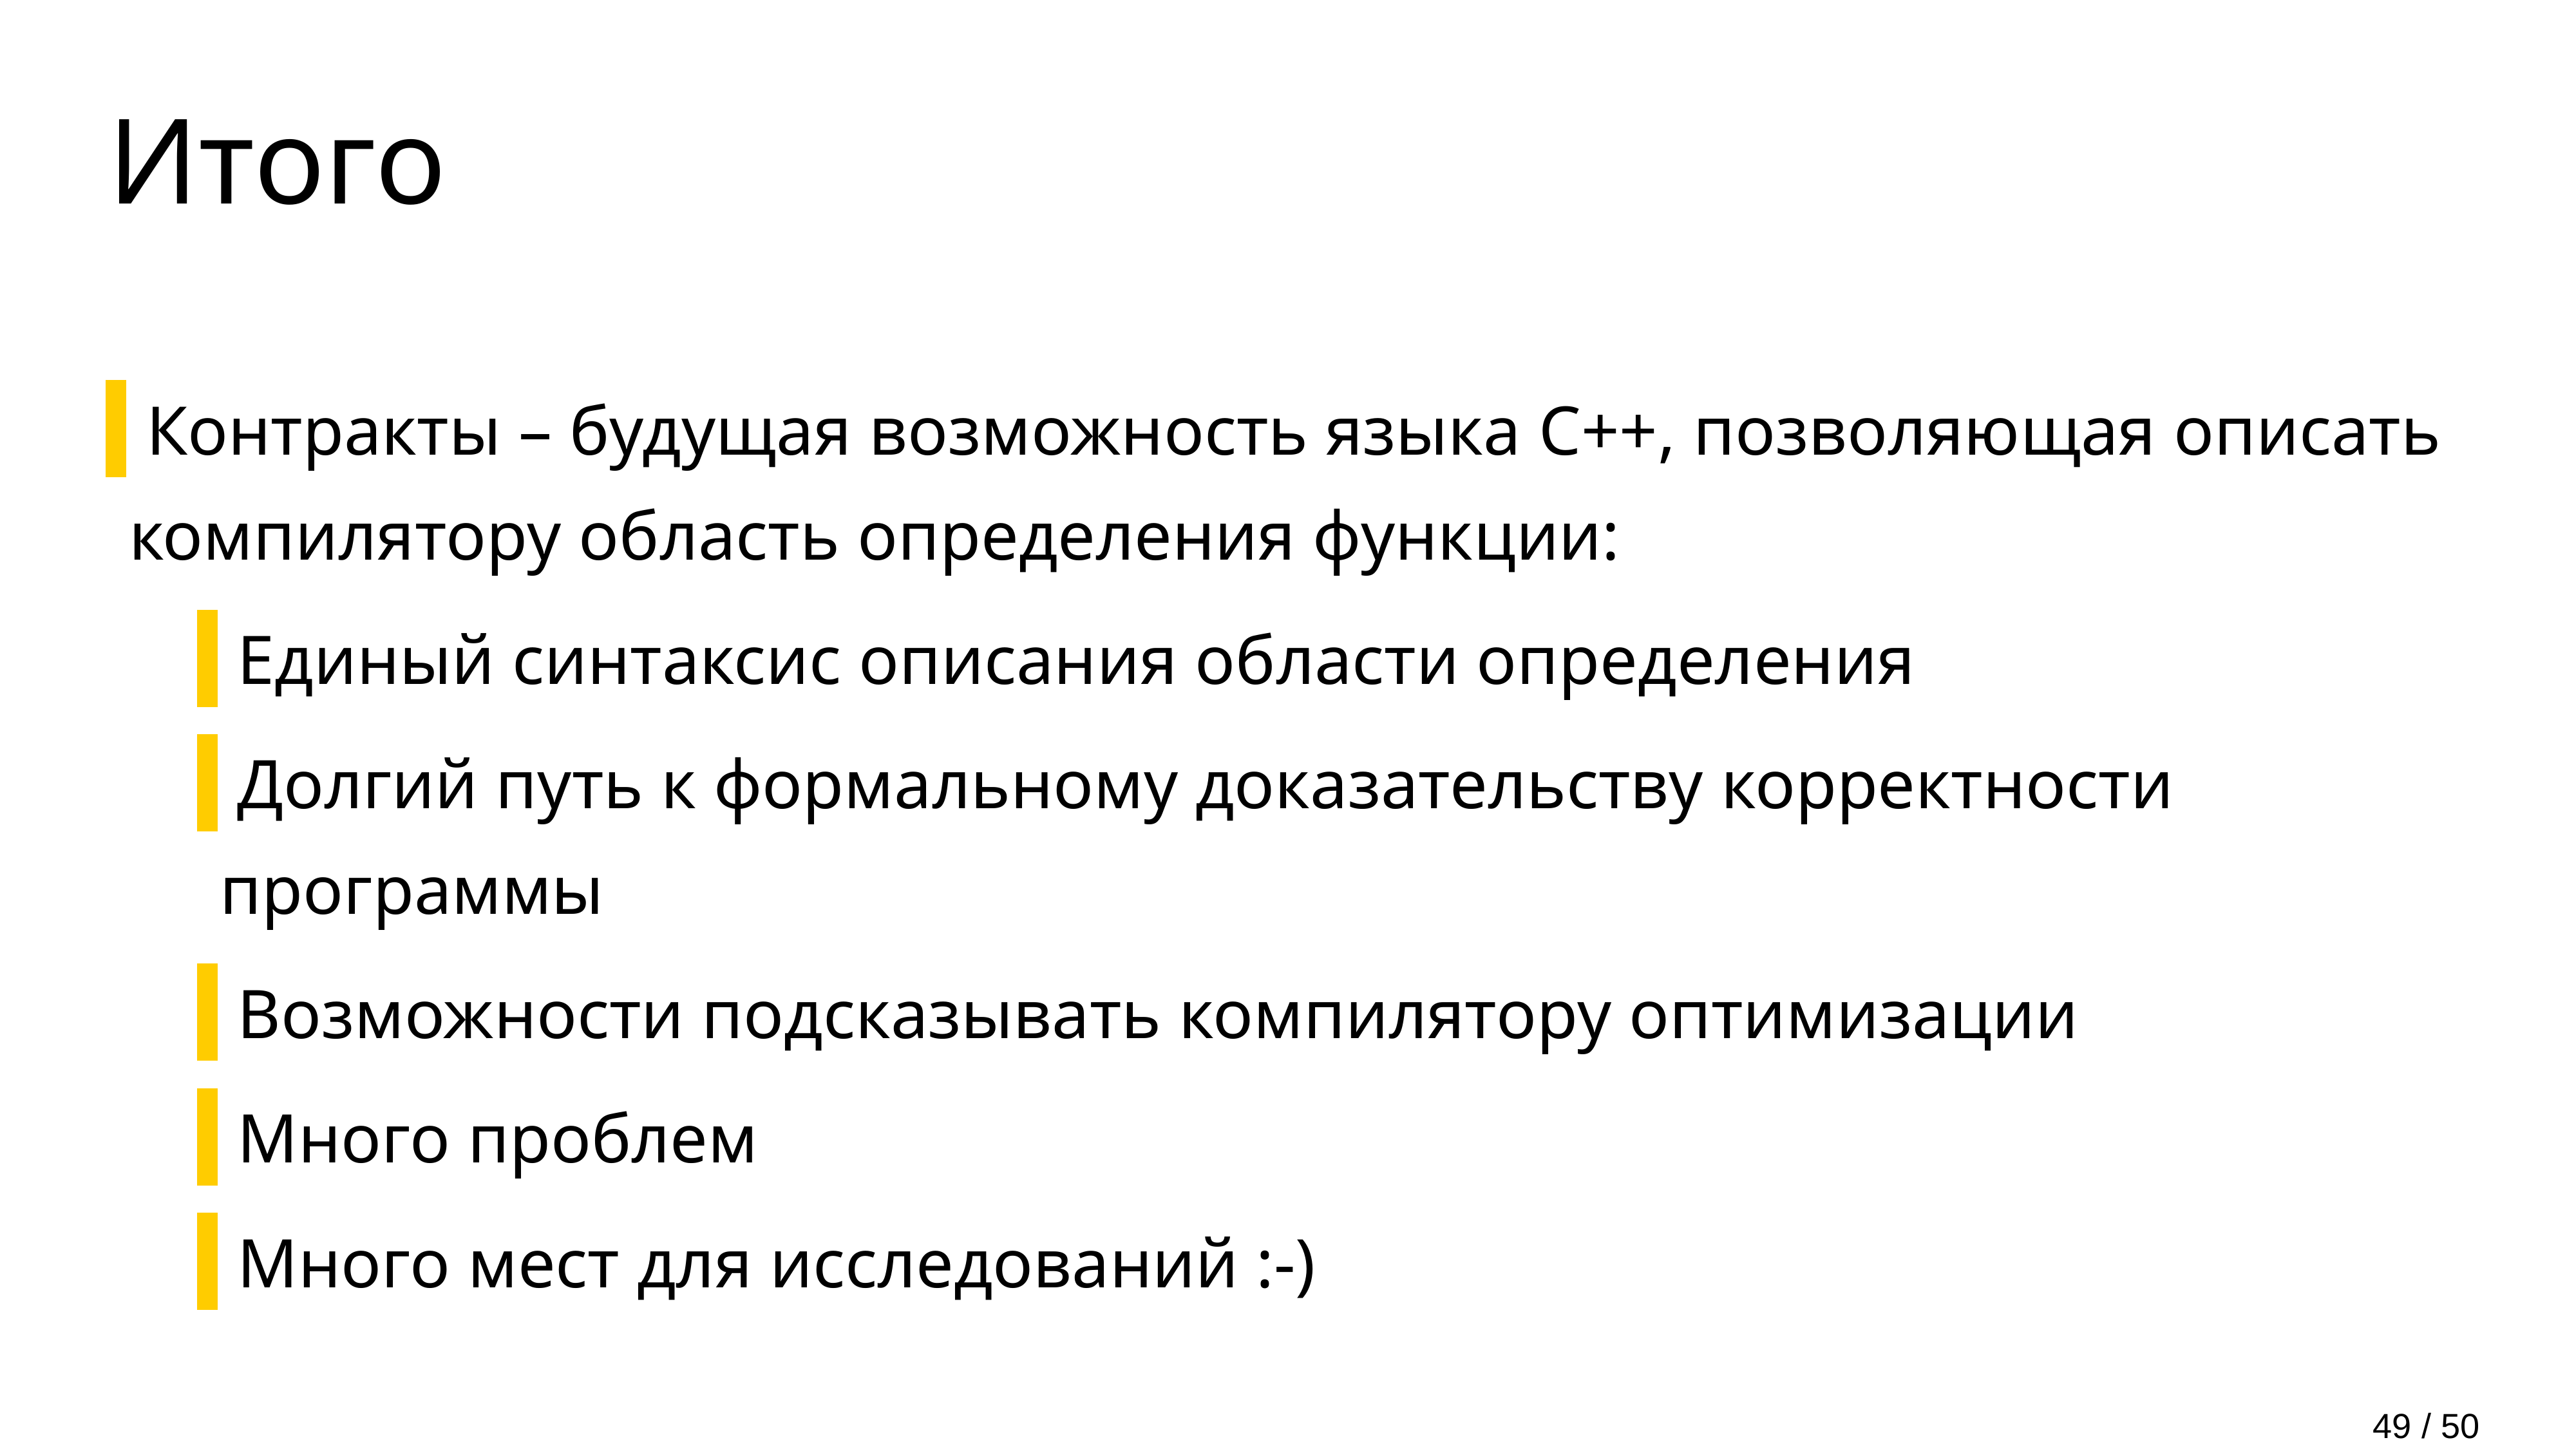

# Итого
 Контракты – будущая возможность языка С++, позволяющая описать компилятору область определения функции:
 Единый синтаксис описания области определения
 Долгий путь к формальному доказательству корректности программы
 Возможности подсказывать компилятору оптимизации
 Много проблем
 Много мест для исследований :-)